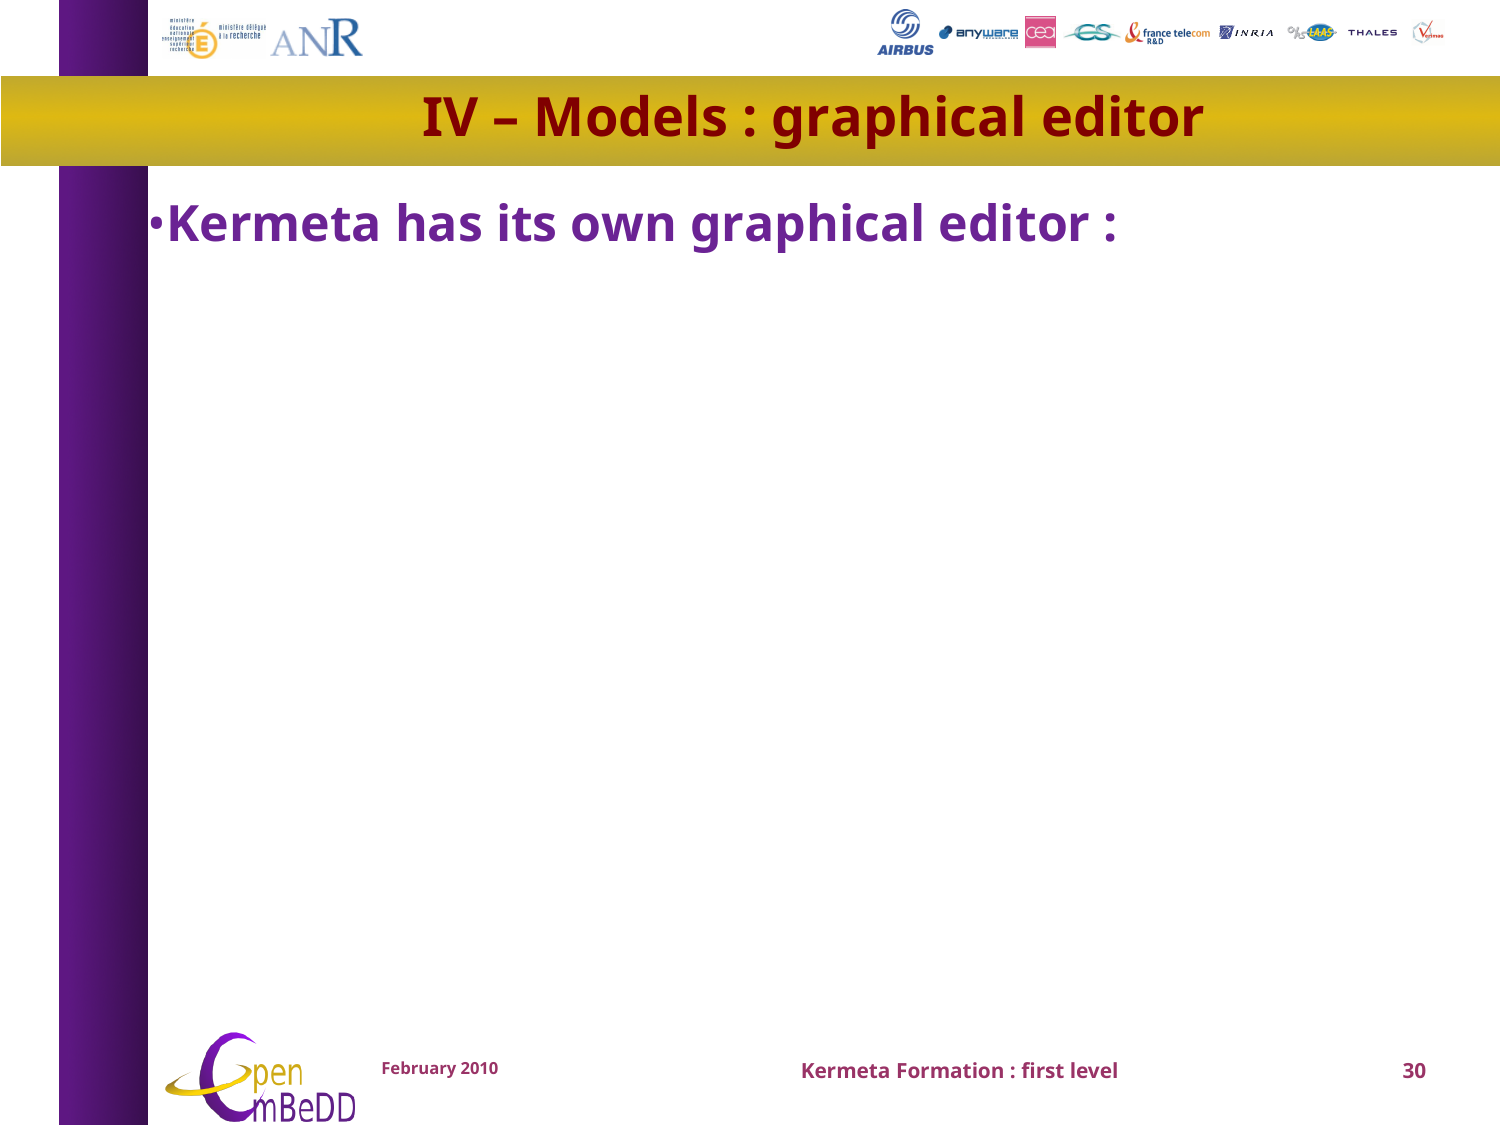

# IV – Models : graphical editor
Kermeta has its own graphical editor :
Kermeta Formation : first level
February 2010